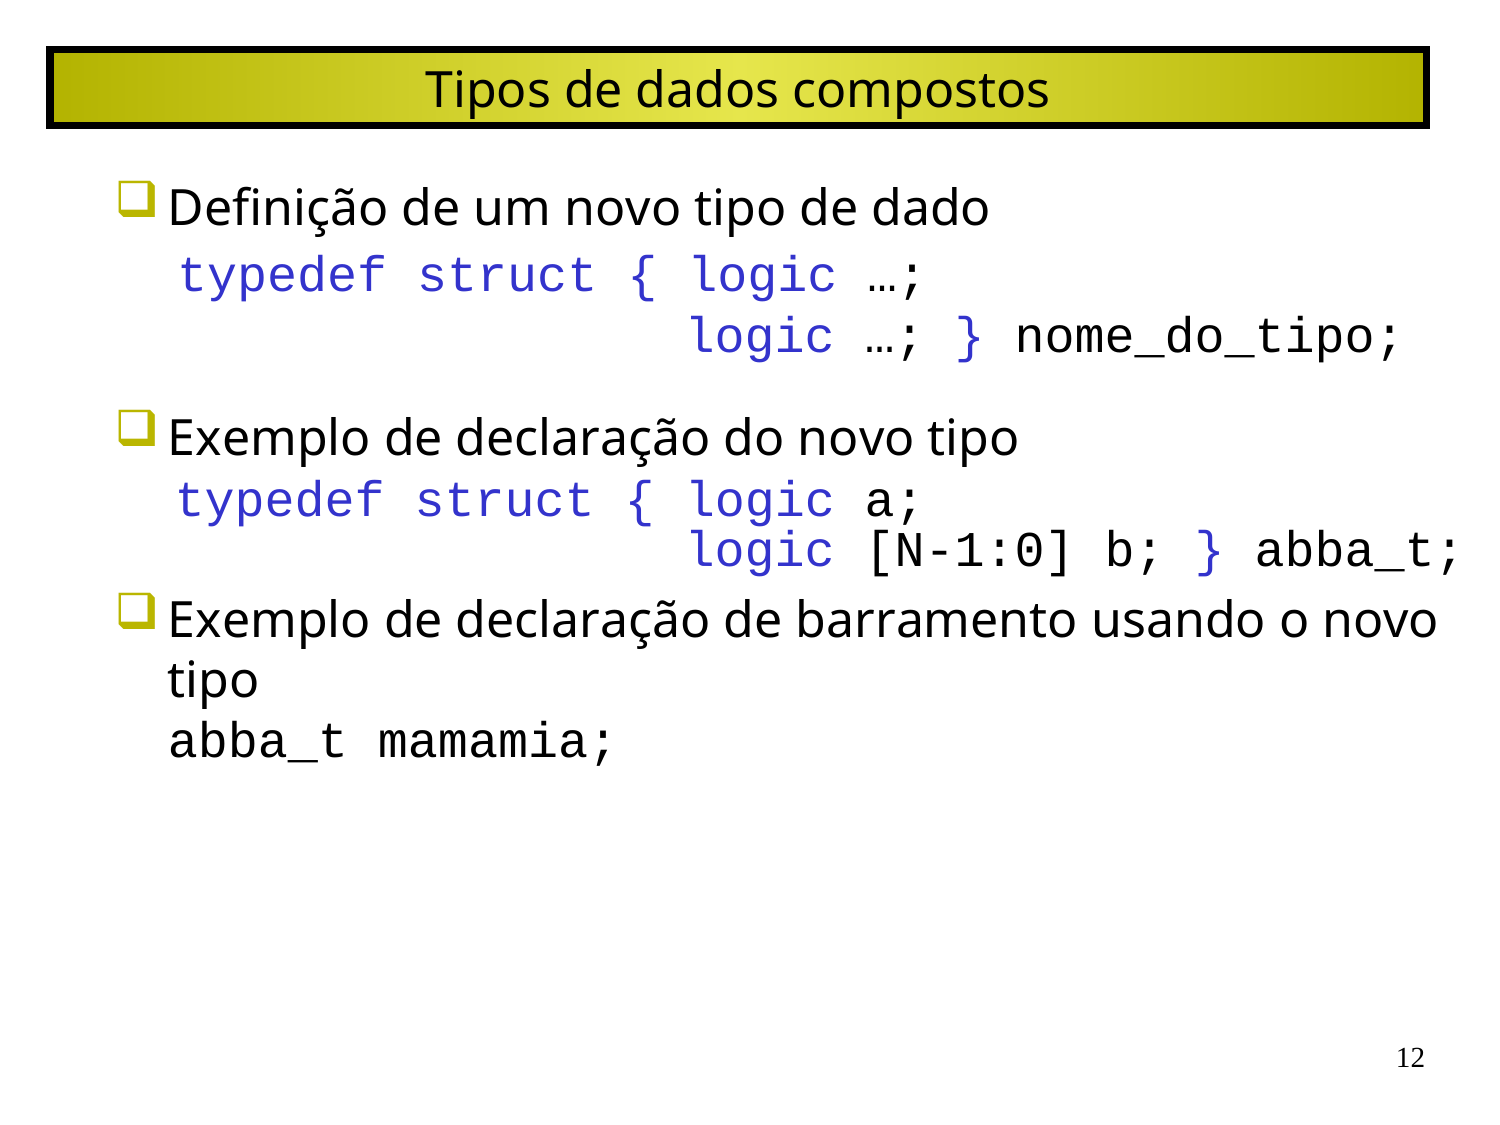

# Tipos de dados compostos
Definição de um novo tipo de dado
 typedef struct { logic …;
 logic …; } nome_do_tipo;
Exemplo de declaração do novo tipo
 typedef struct { logic a;
 logic [N-1:0] b; } abba_t;
Exemplo de declaração de barramento usando o novo tipo
abba_t mamamia;
12